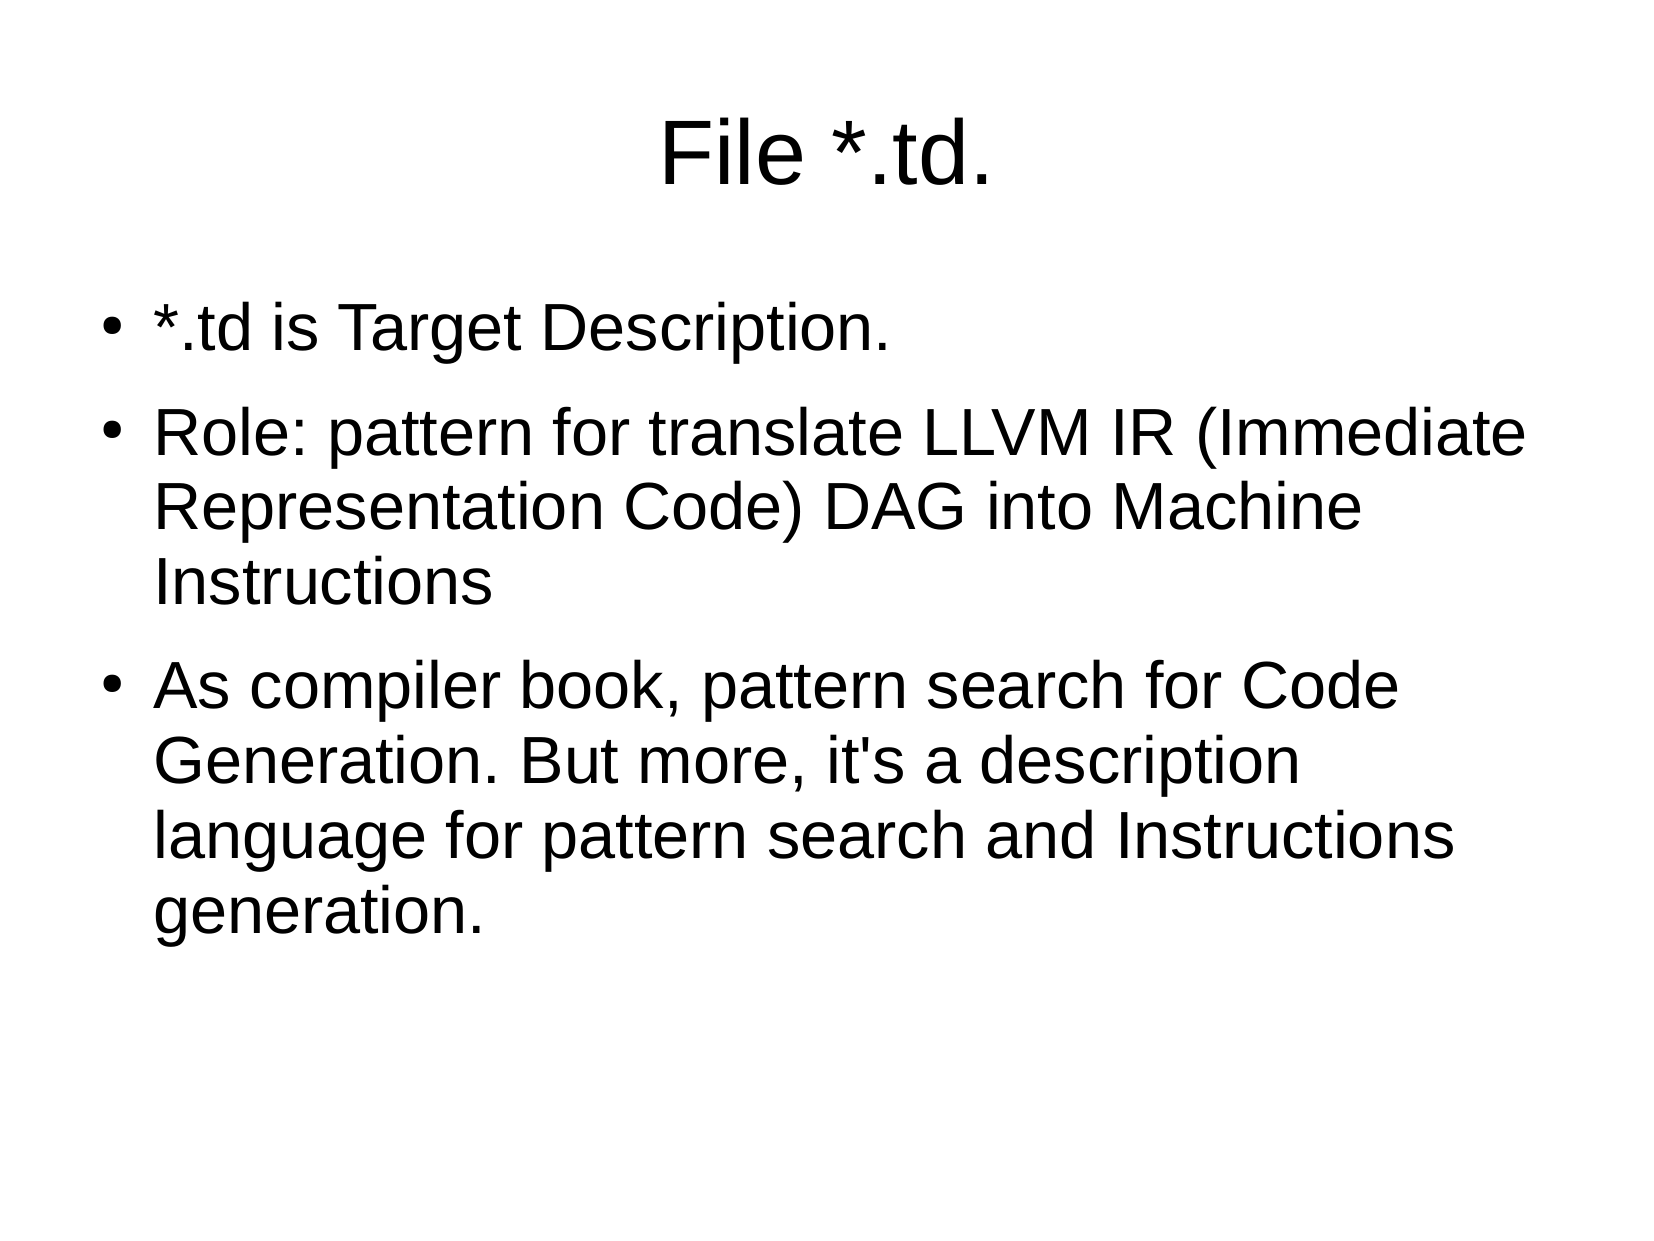

# File *.td.
*.td is Target Description.
Role: pattern for translate LLVM IR (Immediate Representation Code) DAG into Machine Instructions
As compiler book, pattern search for Code Generation. But more, it's a description language for pattern search and Instructions generation.